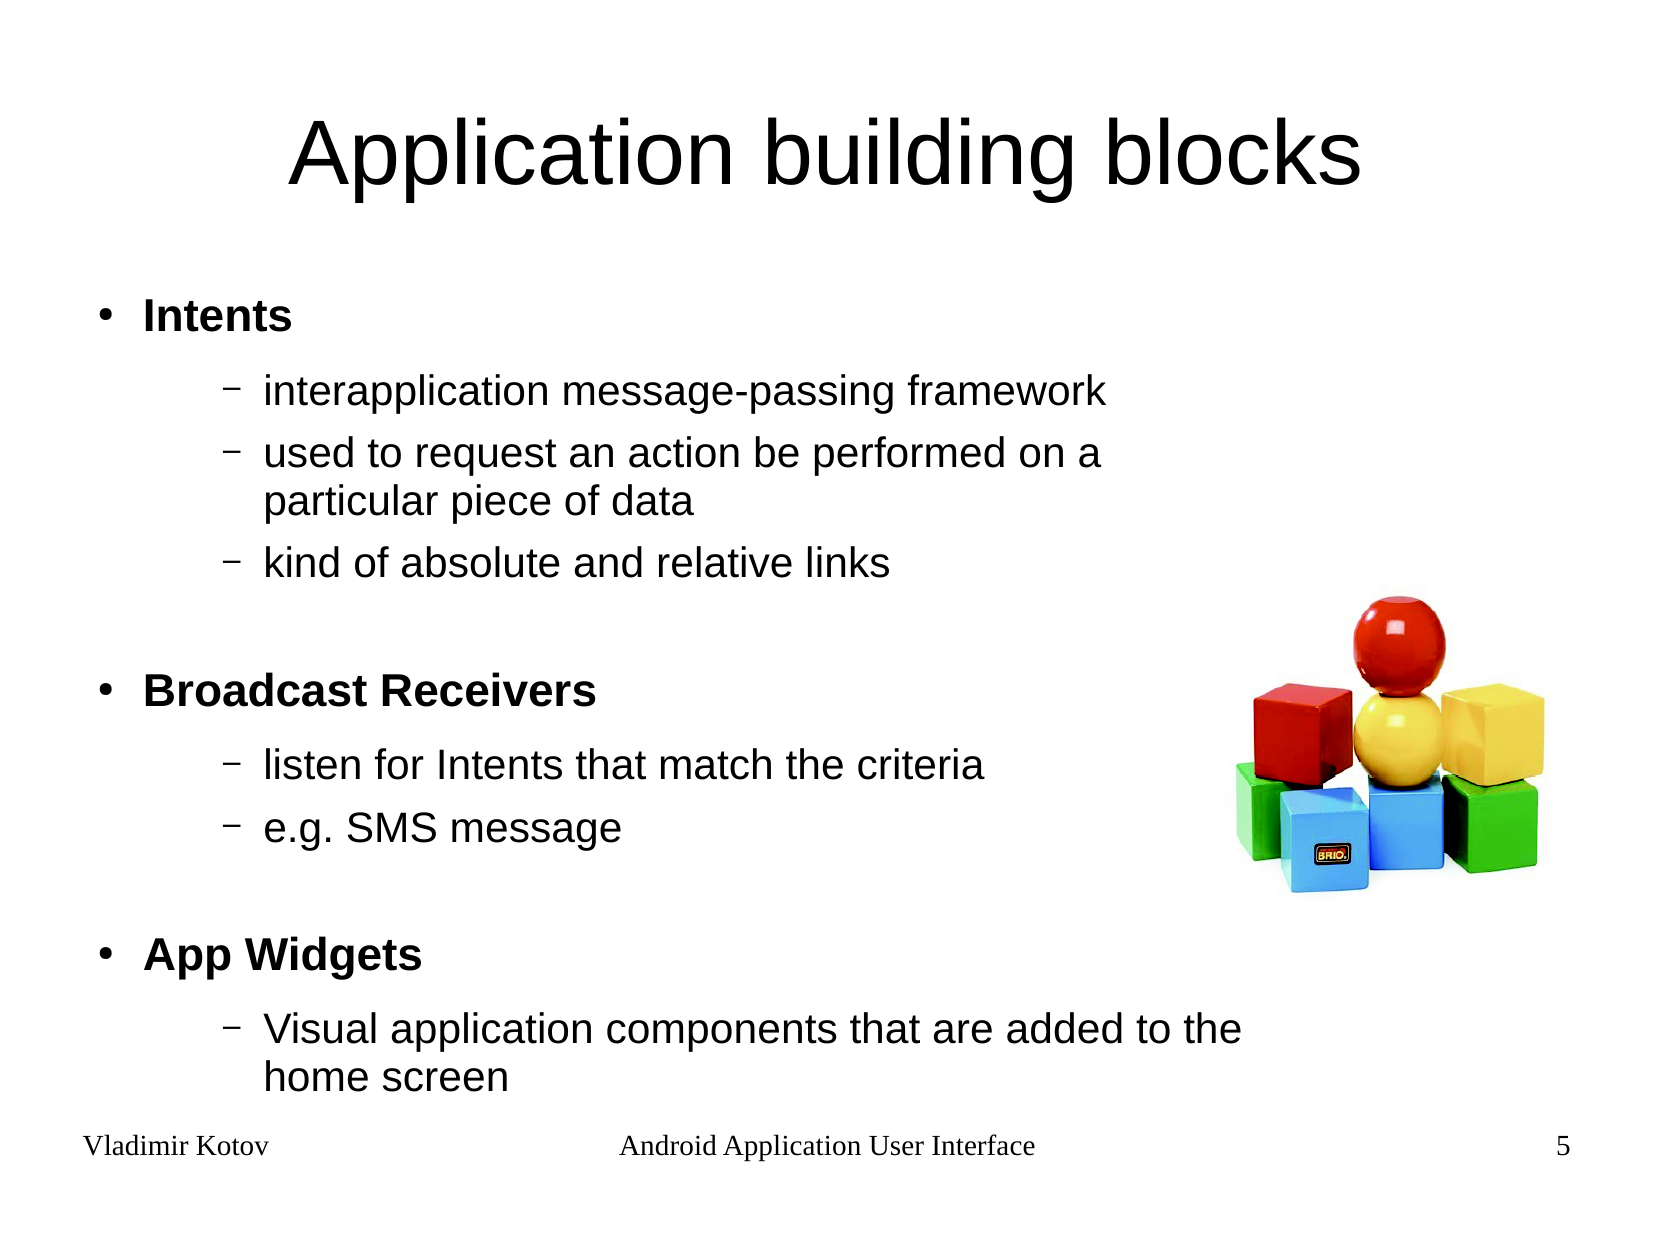

# Application building blocks
Intents
interapplication message-passing framework
used to request an action be performed on a particular piece of data
kind of absolute and relative links
Broadcast Receivers
listen for Intents that match the criteria
e.g. SMS message
App Widgets
Visual application components that are added to the home screen
Vladimir Kotov
Android Application User Interface
5